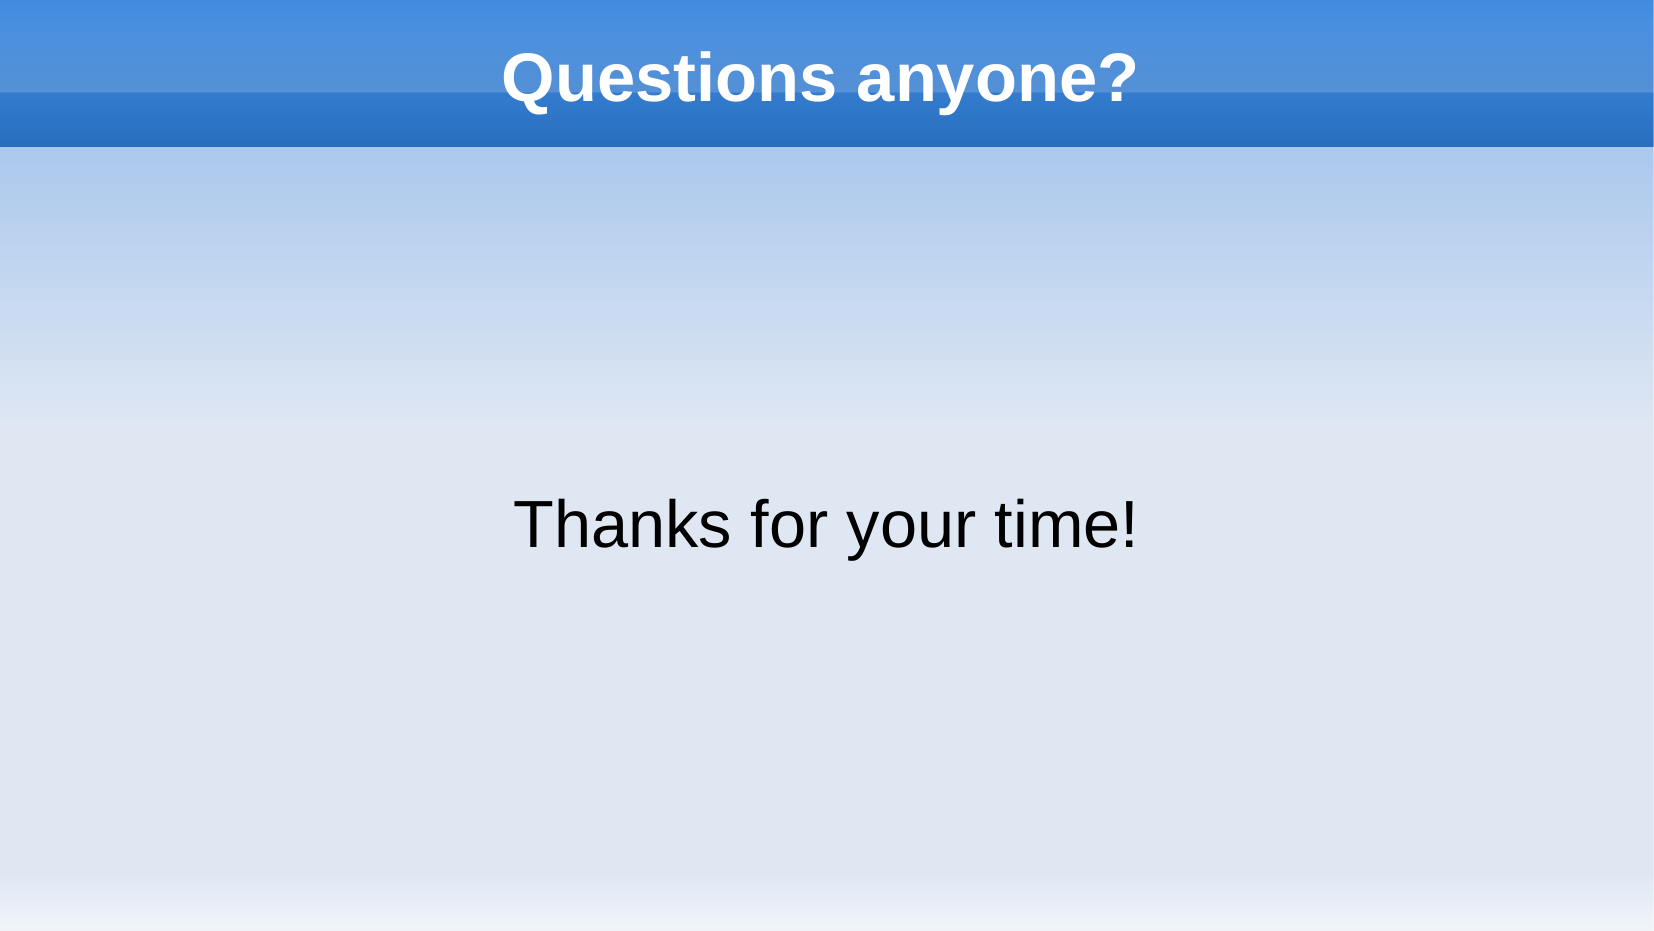

# Questions anyone?
Thanks for your time!